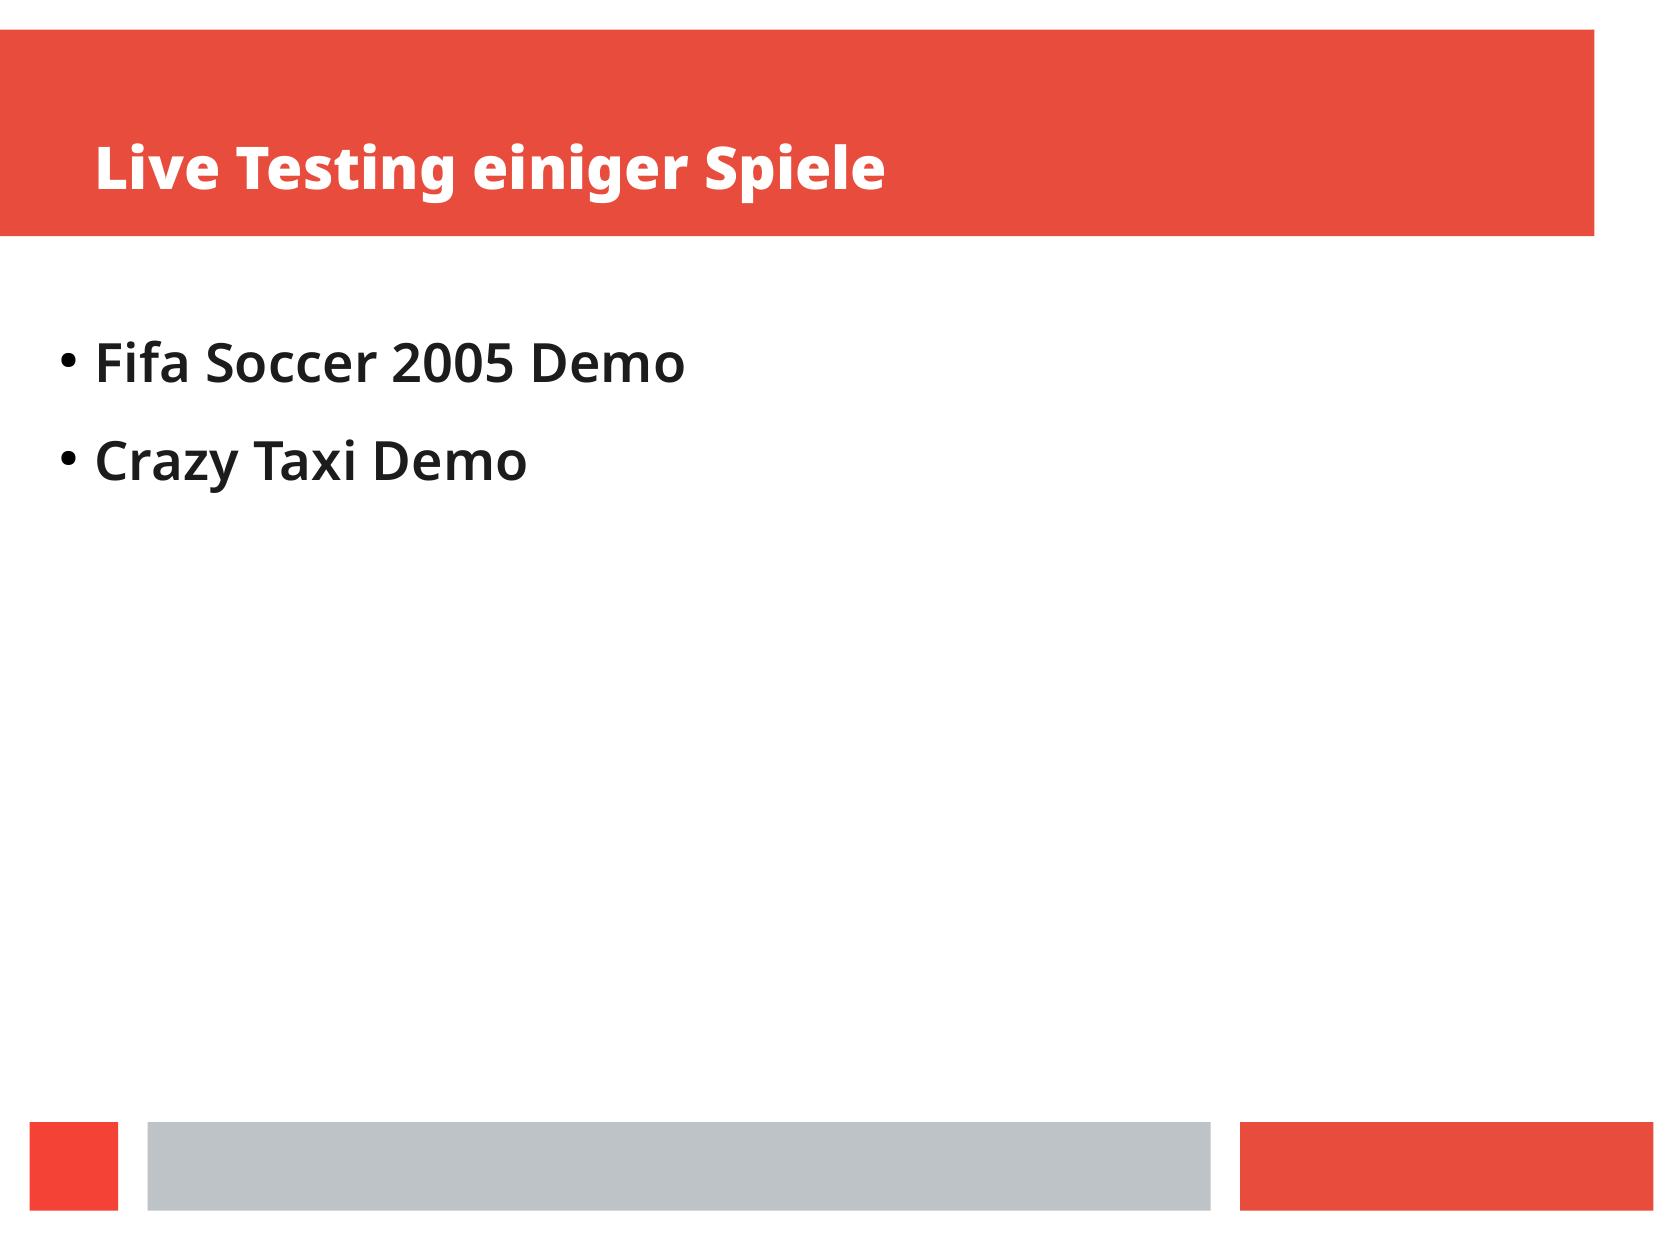

# Live Testing einiger Spiele
Fifa Soccer 2005 Demo
Crazy Taxi Demo